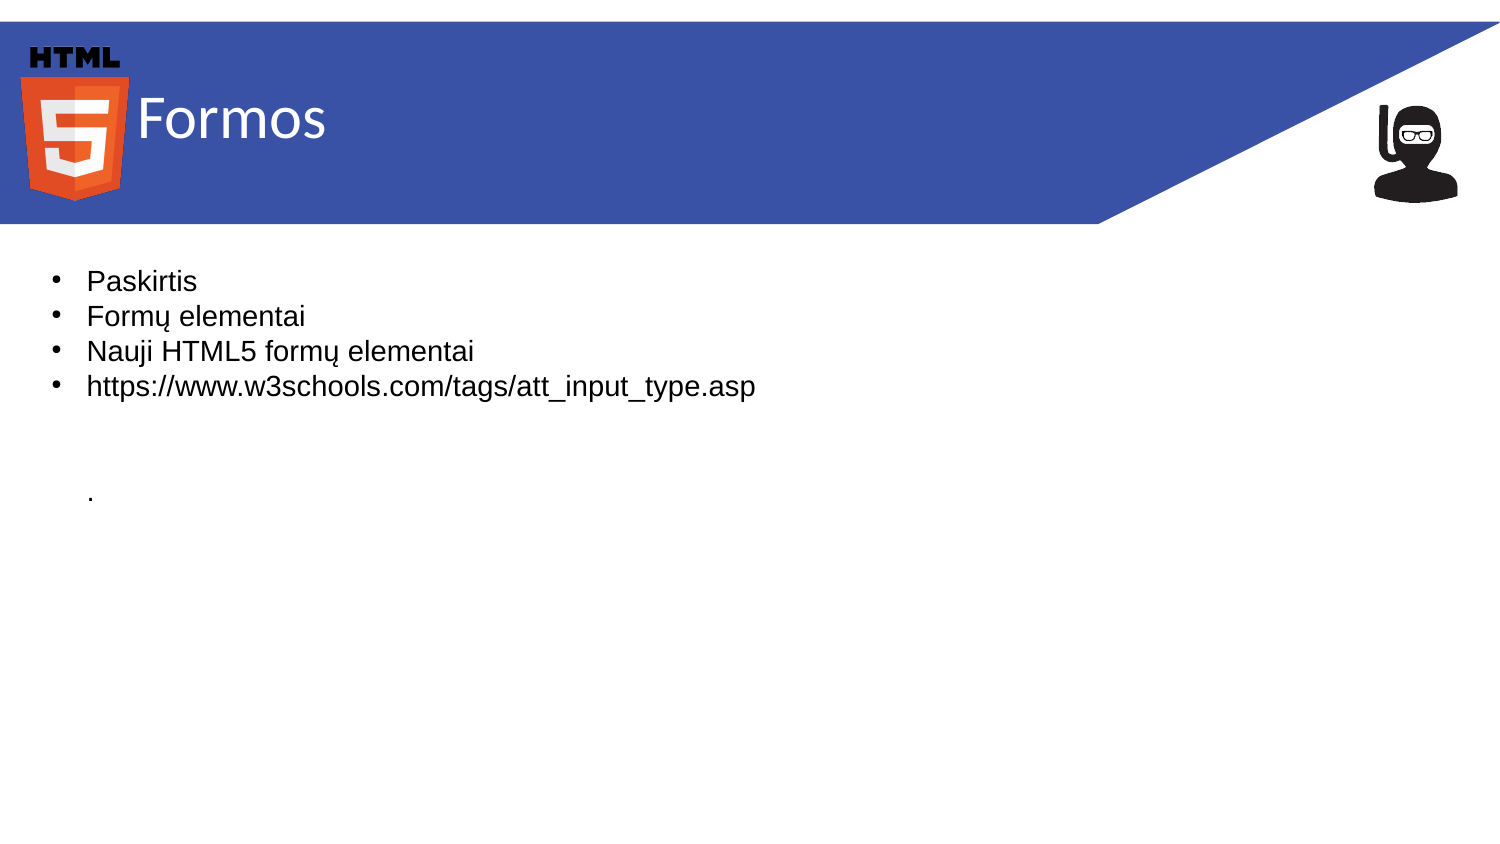

# Formos
Paskirtis
Formų elementai
Nauji HTML5 formų elementai
https://www.w3schools.com/tags/att_input_type.asp
.